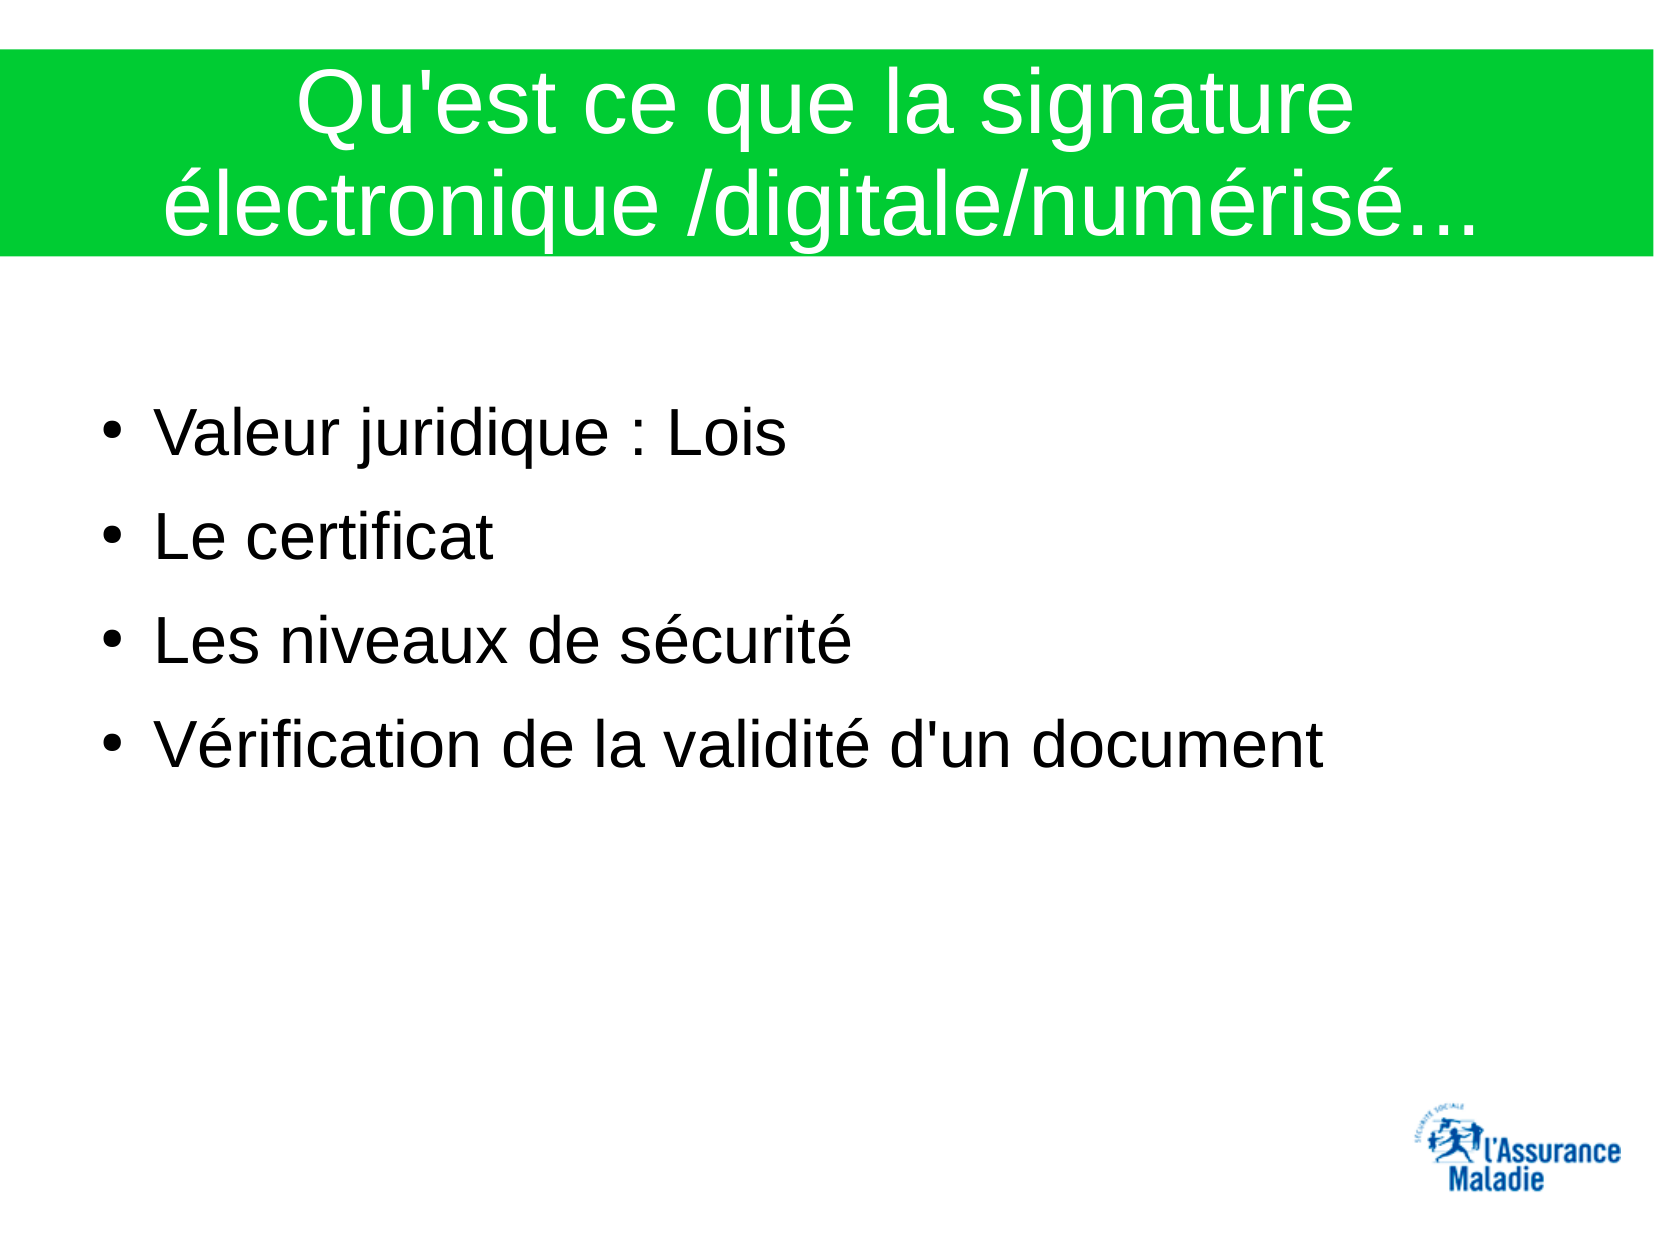

# Qu'est ce que la signature électronique /digitale/numérisé...
Valeur juridique : Lois
Le certificat
Les niveaux de sécurité
Vérification de la validité d'un document